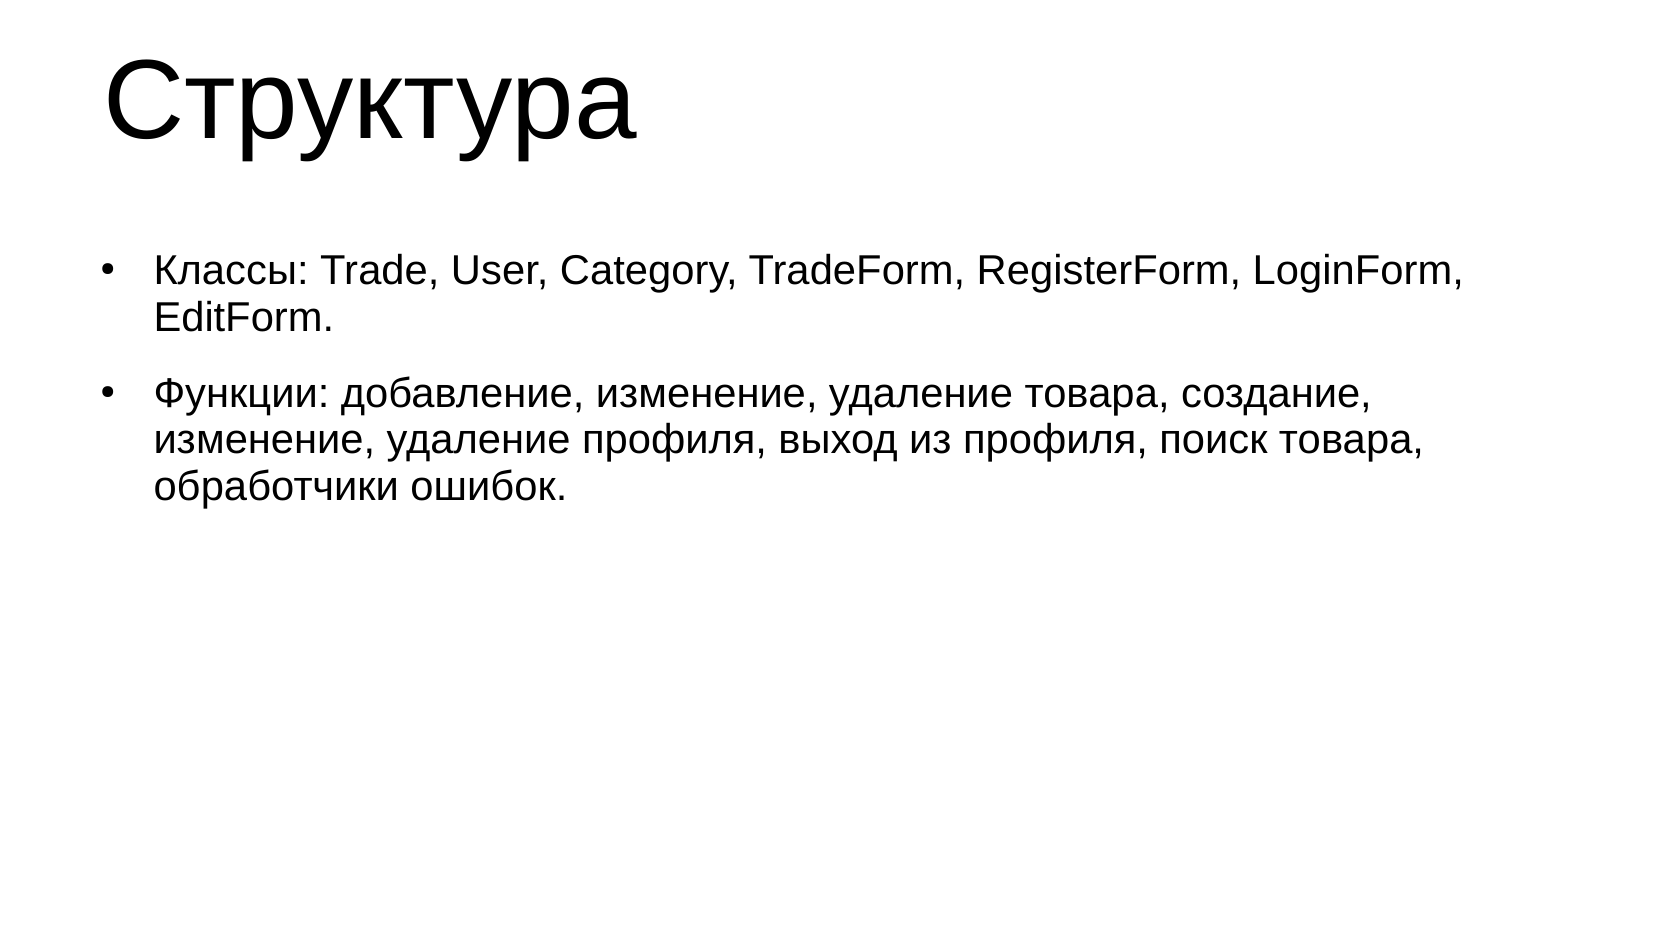

Структура
# Классы: Trade, User, Category, TradeForm, RegisterForm, LoginForm, EditForm.
Функции: добавление, изменение, удаление товара, создание, изменение, удаление профиля, выход из профиля, поиск товара, обработчики ошибок.